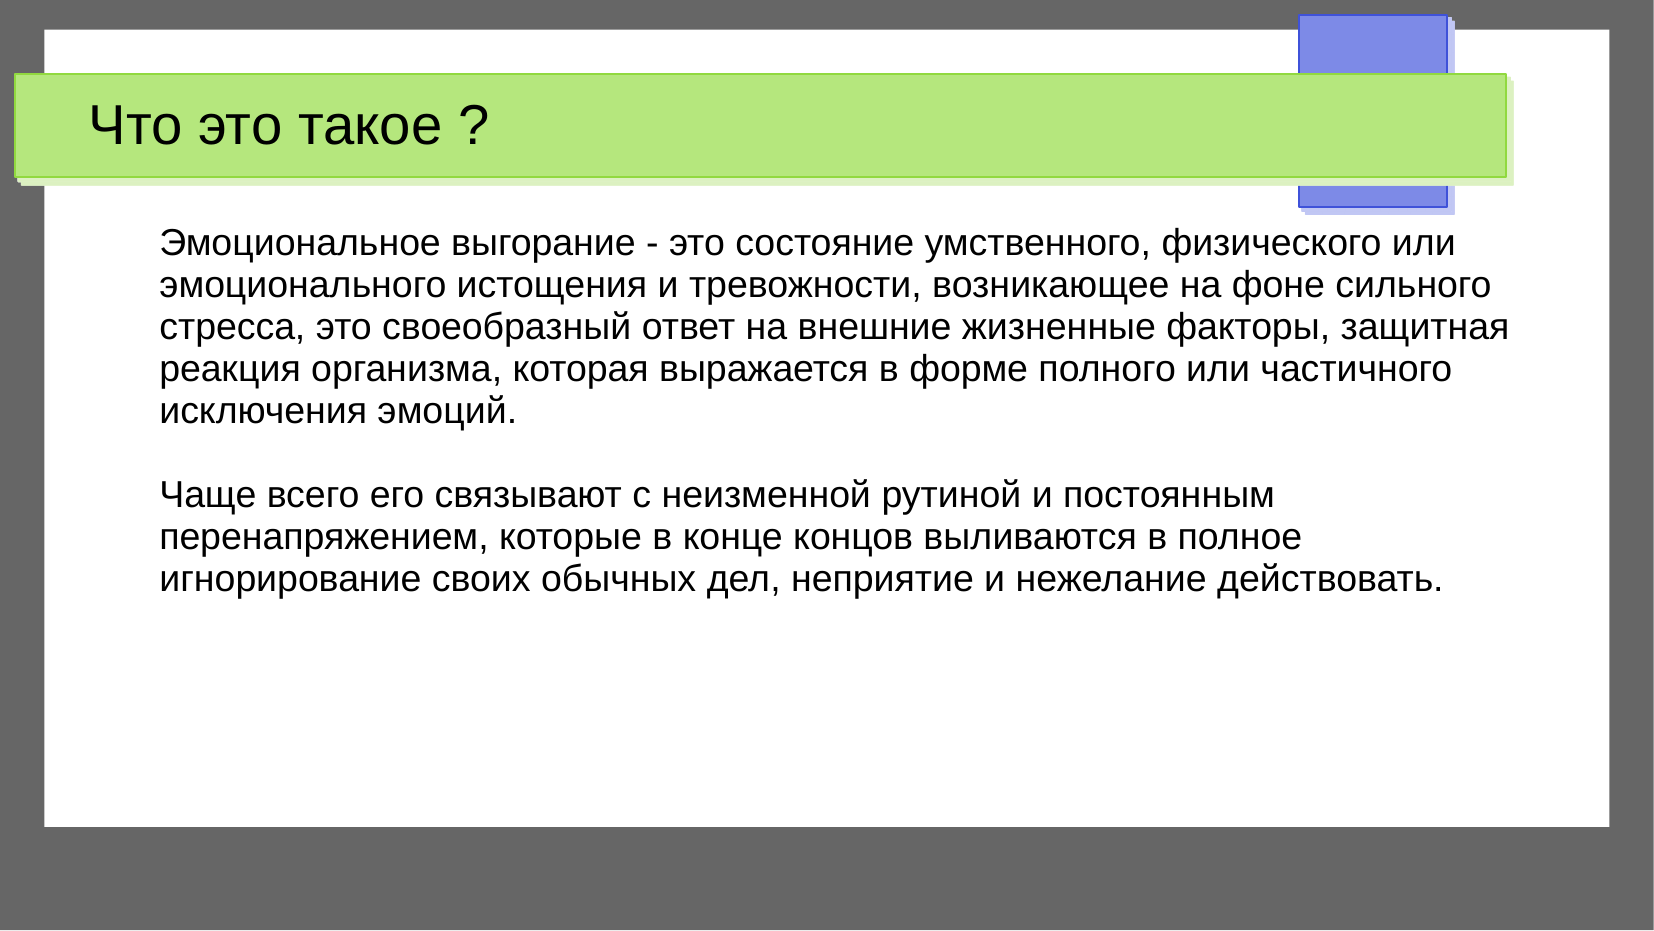

# Что это такое ?
Эмоциональное выгорание - это состояние умственного, физического или эмоционального истощения и тревожности, возникающее на фоне сильного стресса, это своеобразный ответ на внешние жизненные факторы, защитная реакция организма, которая выражается в форме полного или частичного исключения эмоций.
Чаще всего его связывают с неизменной рутиной и постоянным перенапряжением, которые в конце концов выливаются в полное игнорирование своих обычных дел, неприятие и нежелание действовать.